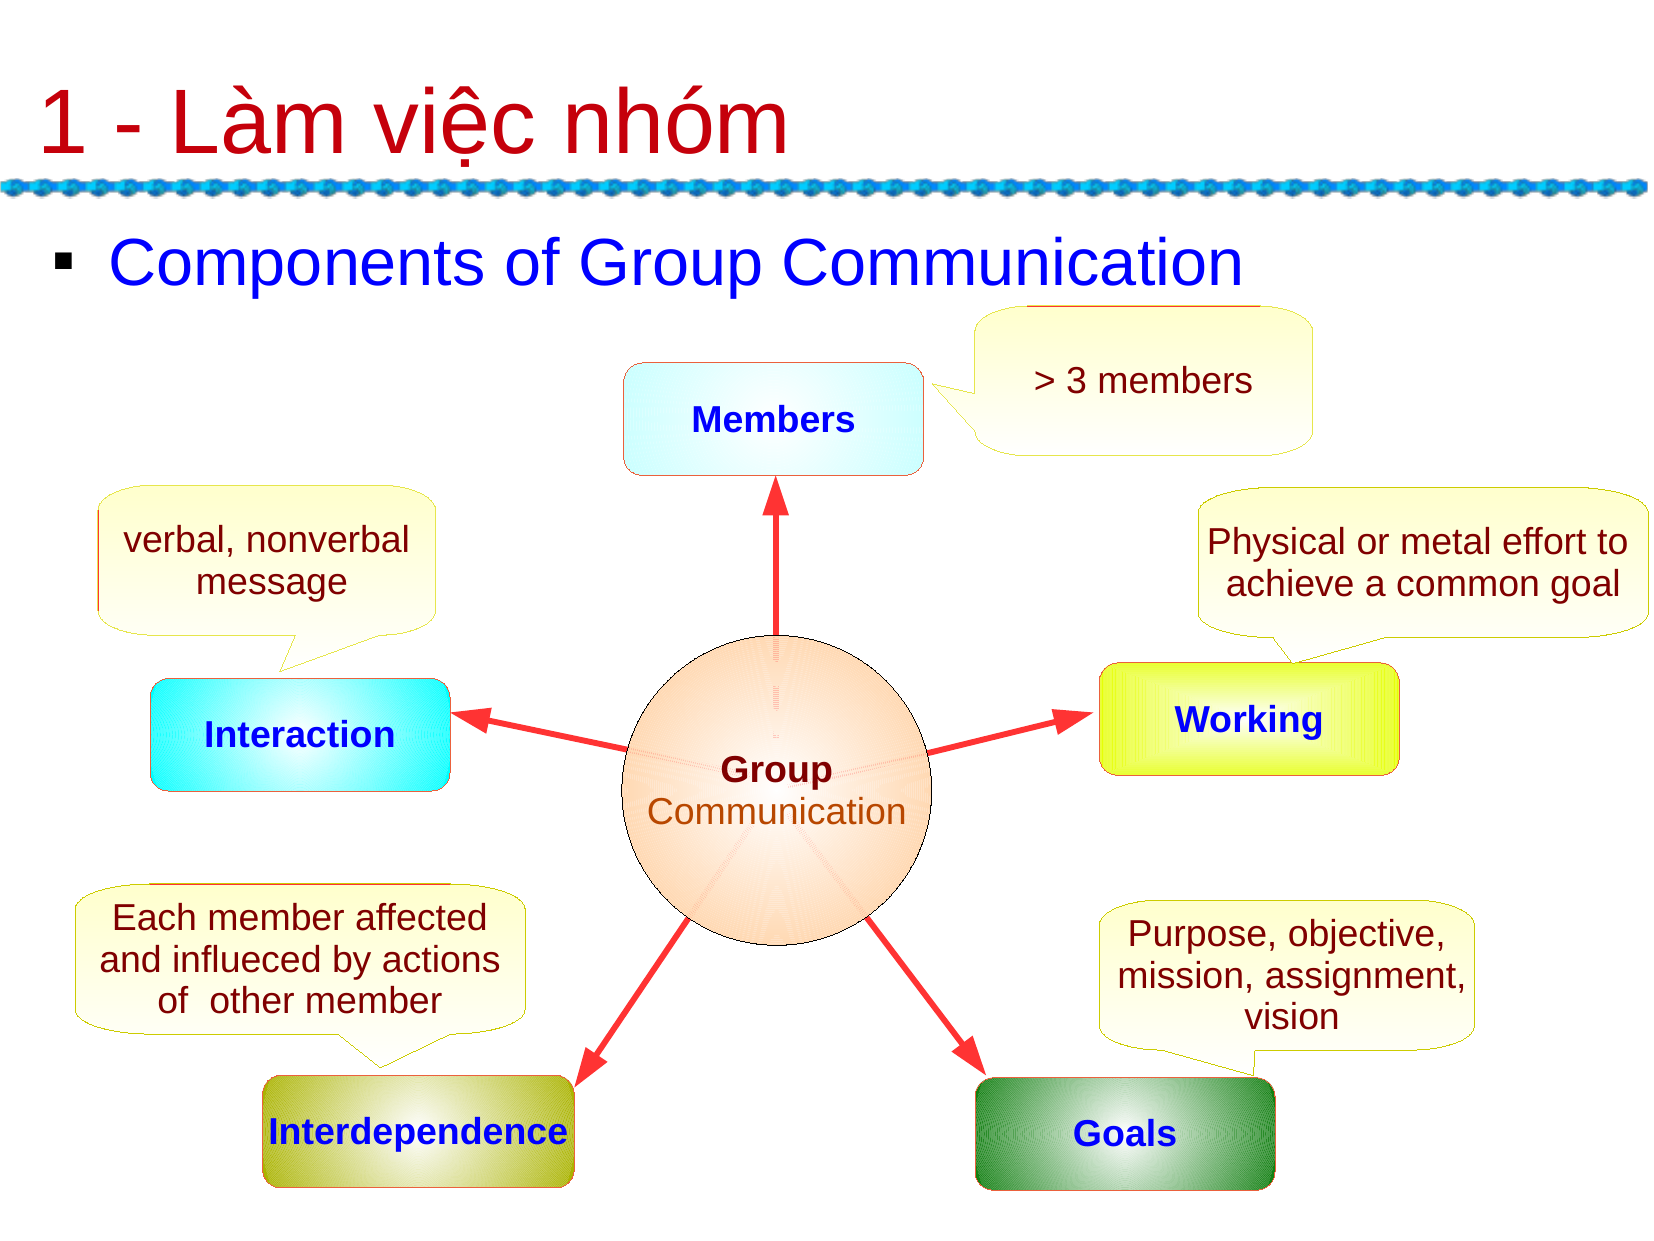

# 1 - Làm việc nhóm
Components of Group Communication
> 3 members
Members
verbal, nonverbal
 message
Physical or metal effort to
achieve a common goal
Group
Communication
Working
Interaction
Each member affected
and influeced by actions
of other member
Purpose, objective,
 mission, assignment,
 vision
Interdependence
Goals